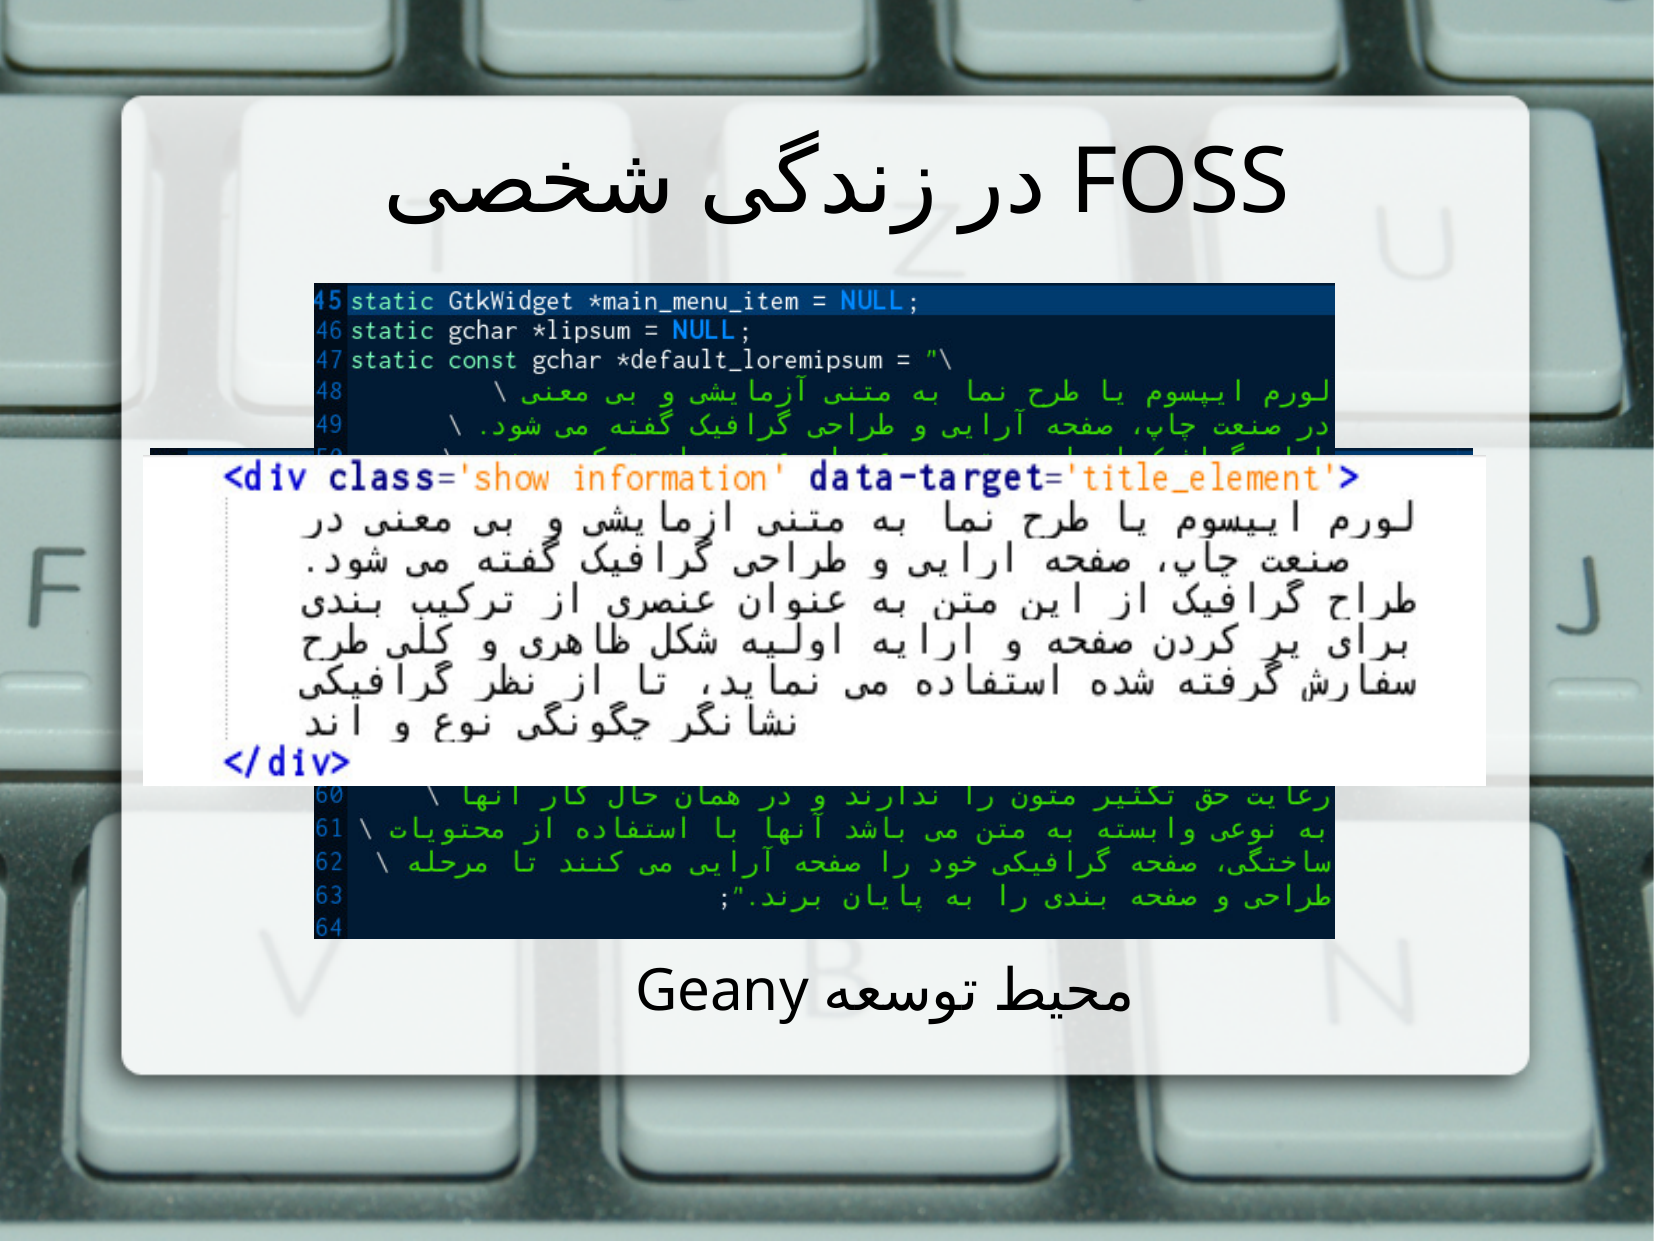

# FOSS در زندگی شخصی
محیط توسعه Geany